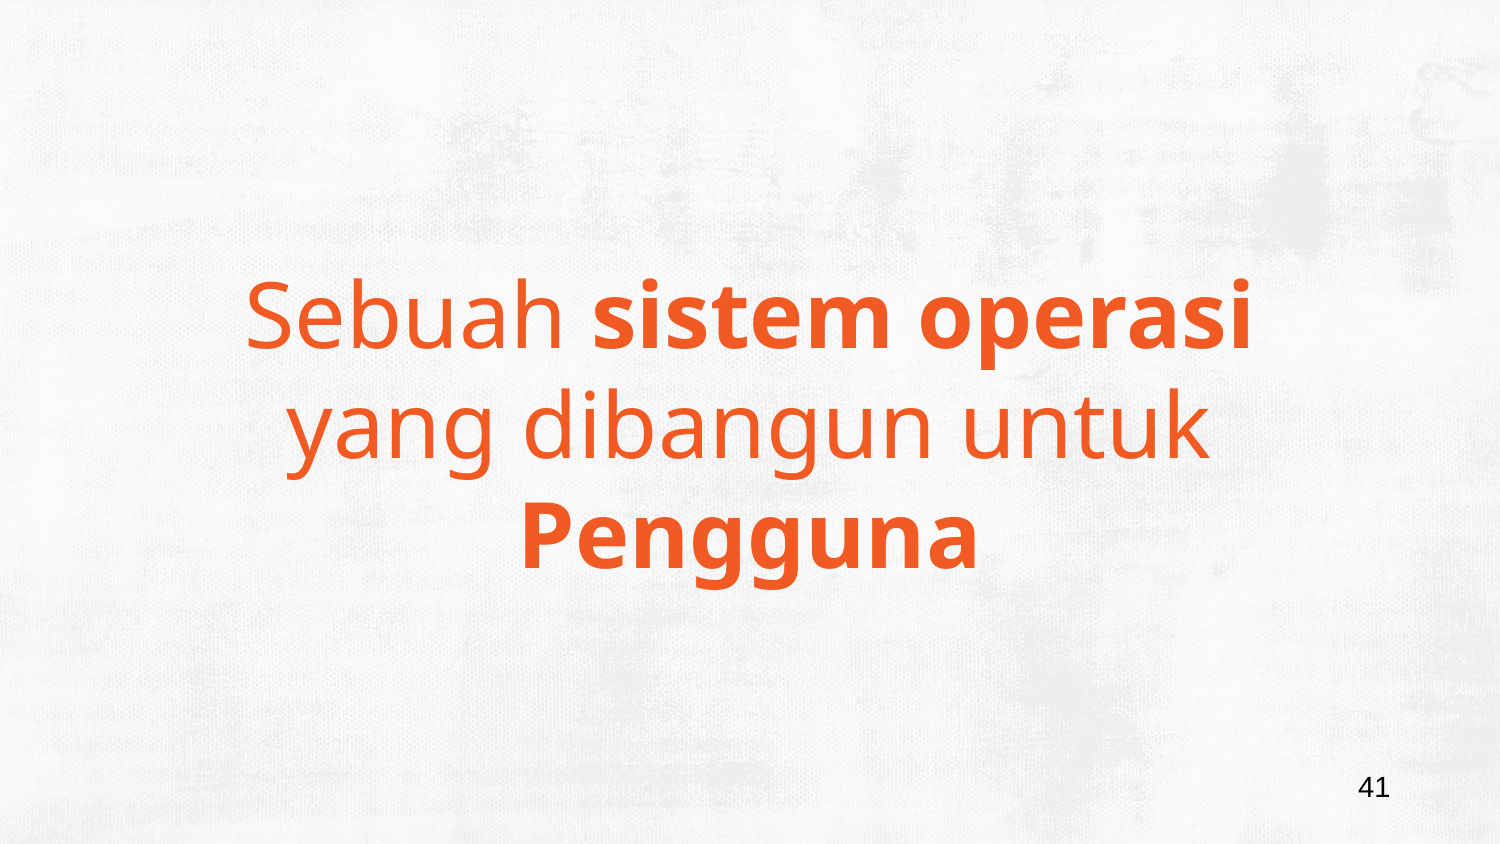

# Sebuah sistem operasi yang dibangun untuk Pengguna